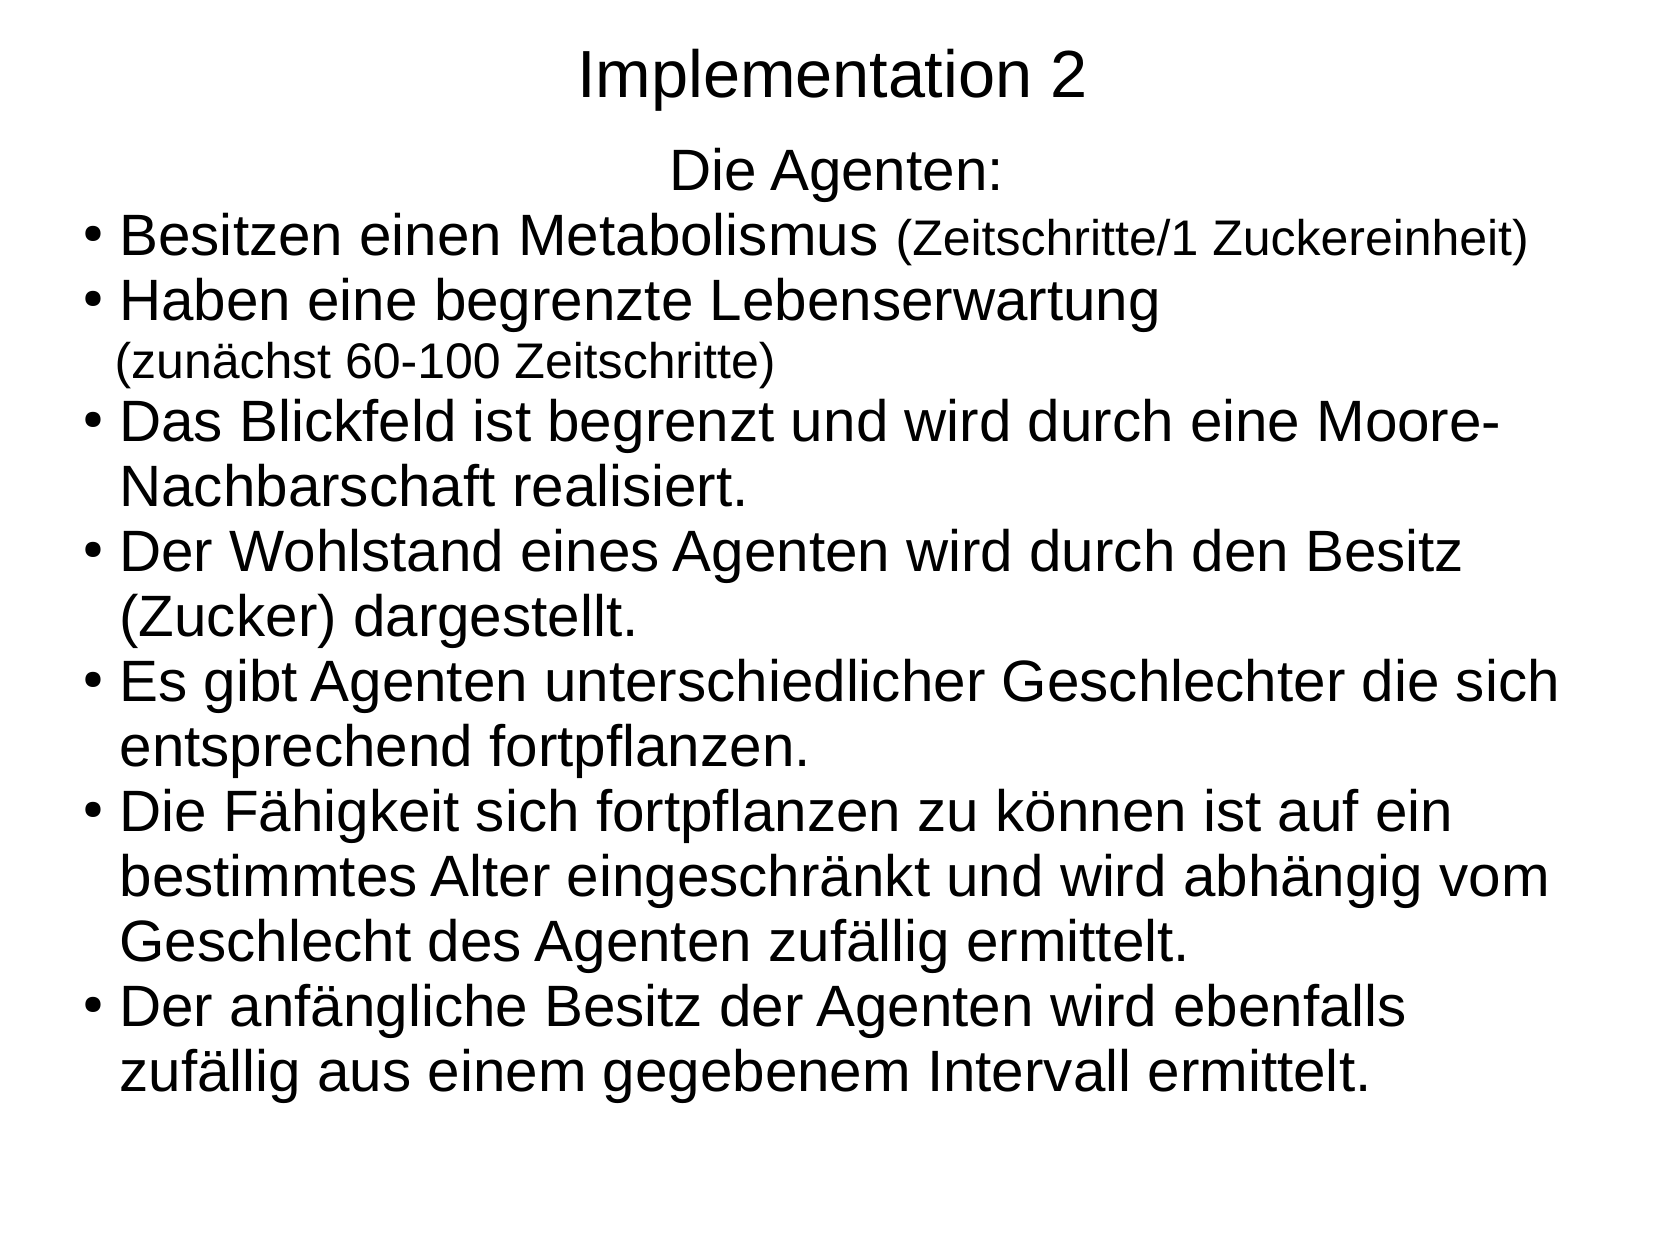

# Implementation 2
Die Agenten:
 Besitzen einen Metabolismus (Zeitschritte/1 Zuckereinheit)
 Haben eine begrenzte Lebenserwartung
 (zunächst 60-100 Zeitschritte)
 Das Blickfeld ist begrenzt und wird durch eine Moore-
 Nachbarschaft realisiert.
 Der Wohlstand eines Agenten wird durch den Besitz
 (Zucker) dargestellt.
 Es gibt Agenten unterschiedlicher Geschlechter die sich
 entsprechend fortpflanzen.
 Die Fähigkeit sich fortpflanzen zu können ist auf ein
 bestimmtes Alter eingeschränkt und wird abhängig vom
 Geschlecht des Agenten zufällig ermittelt.
 Der anfängliche Besitz der Agenten wird ebenfalls
 zufällig aus einem gegebenem Intervall ermittelt.